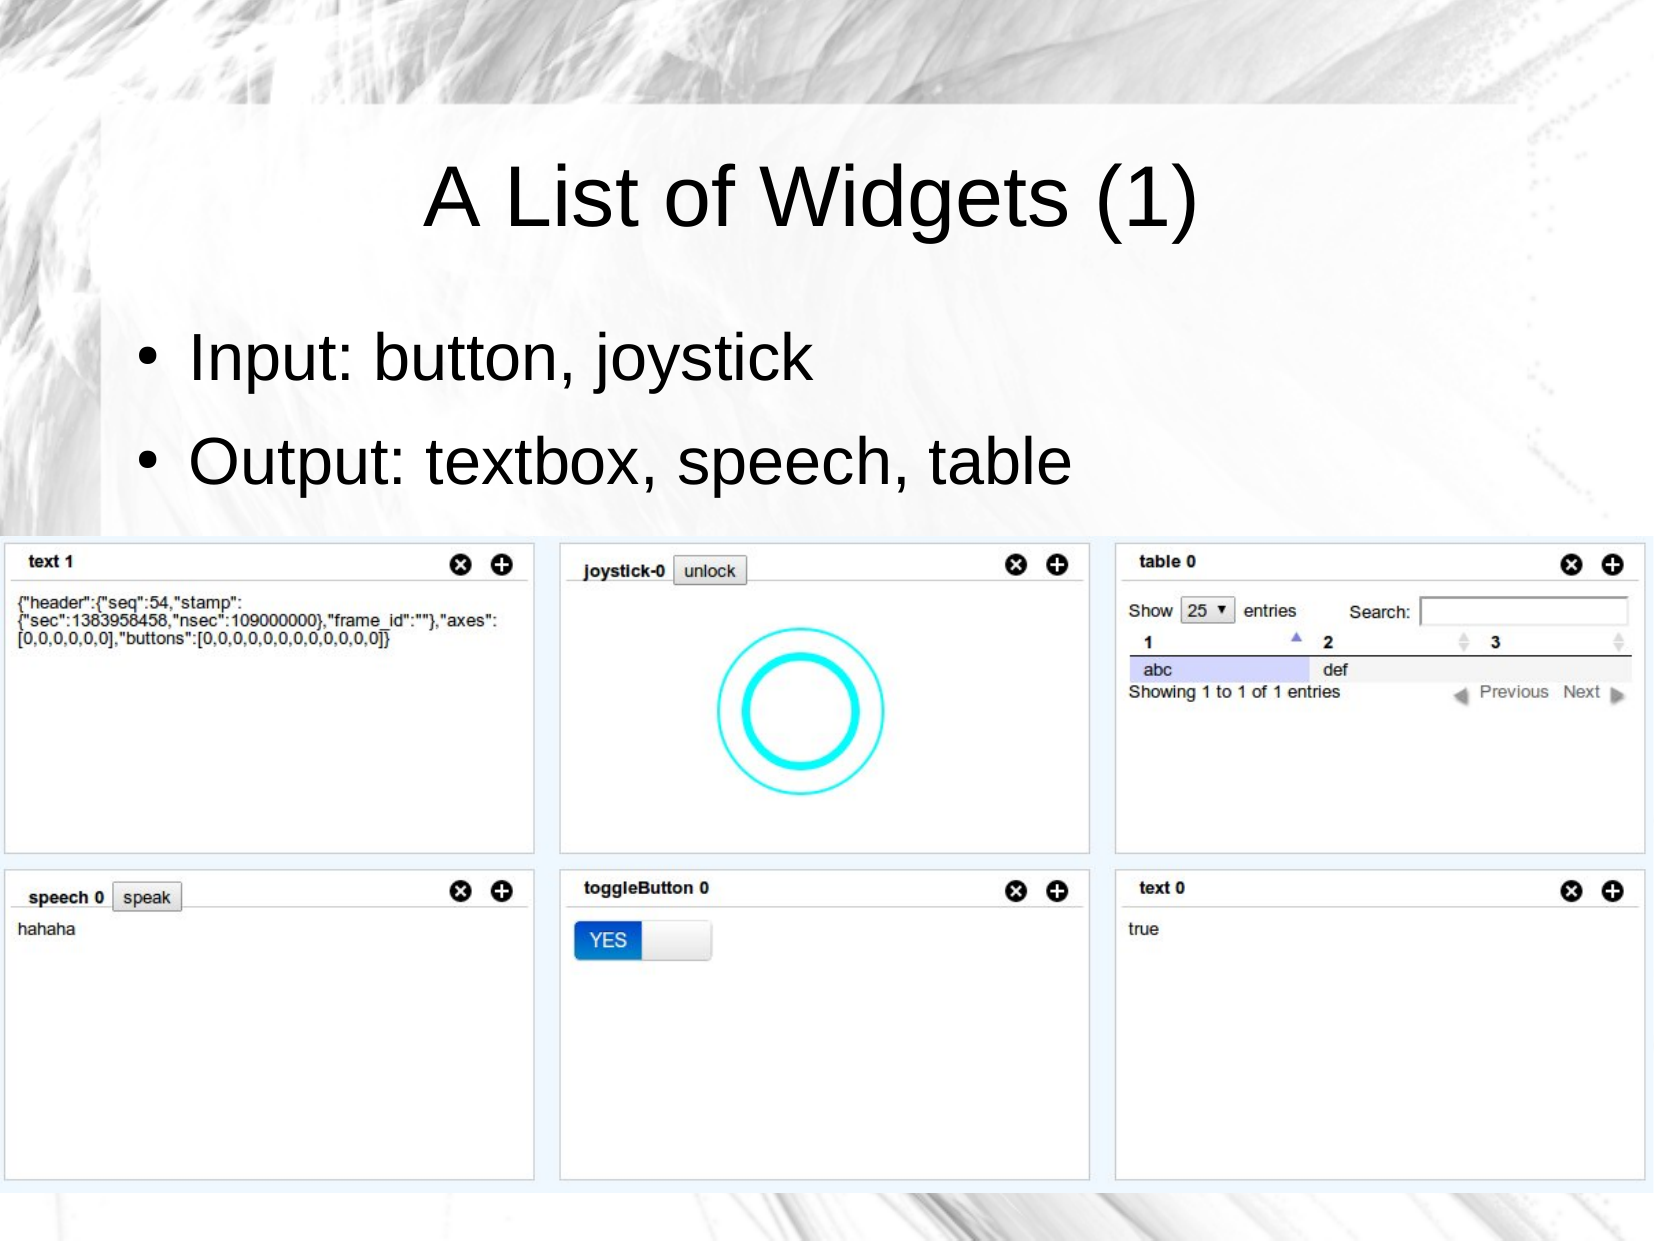

# A List of Widgets (1)
Input: button, joystick
Output: textbox, speech, table